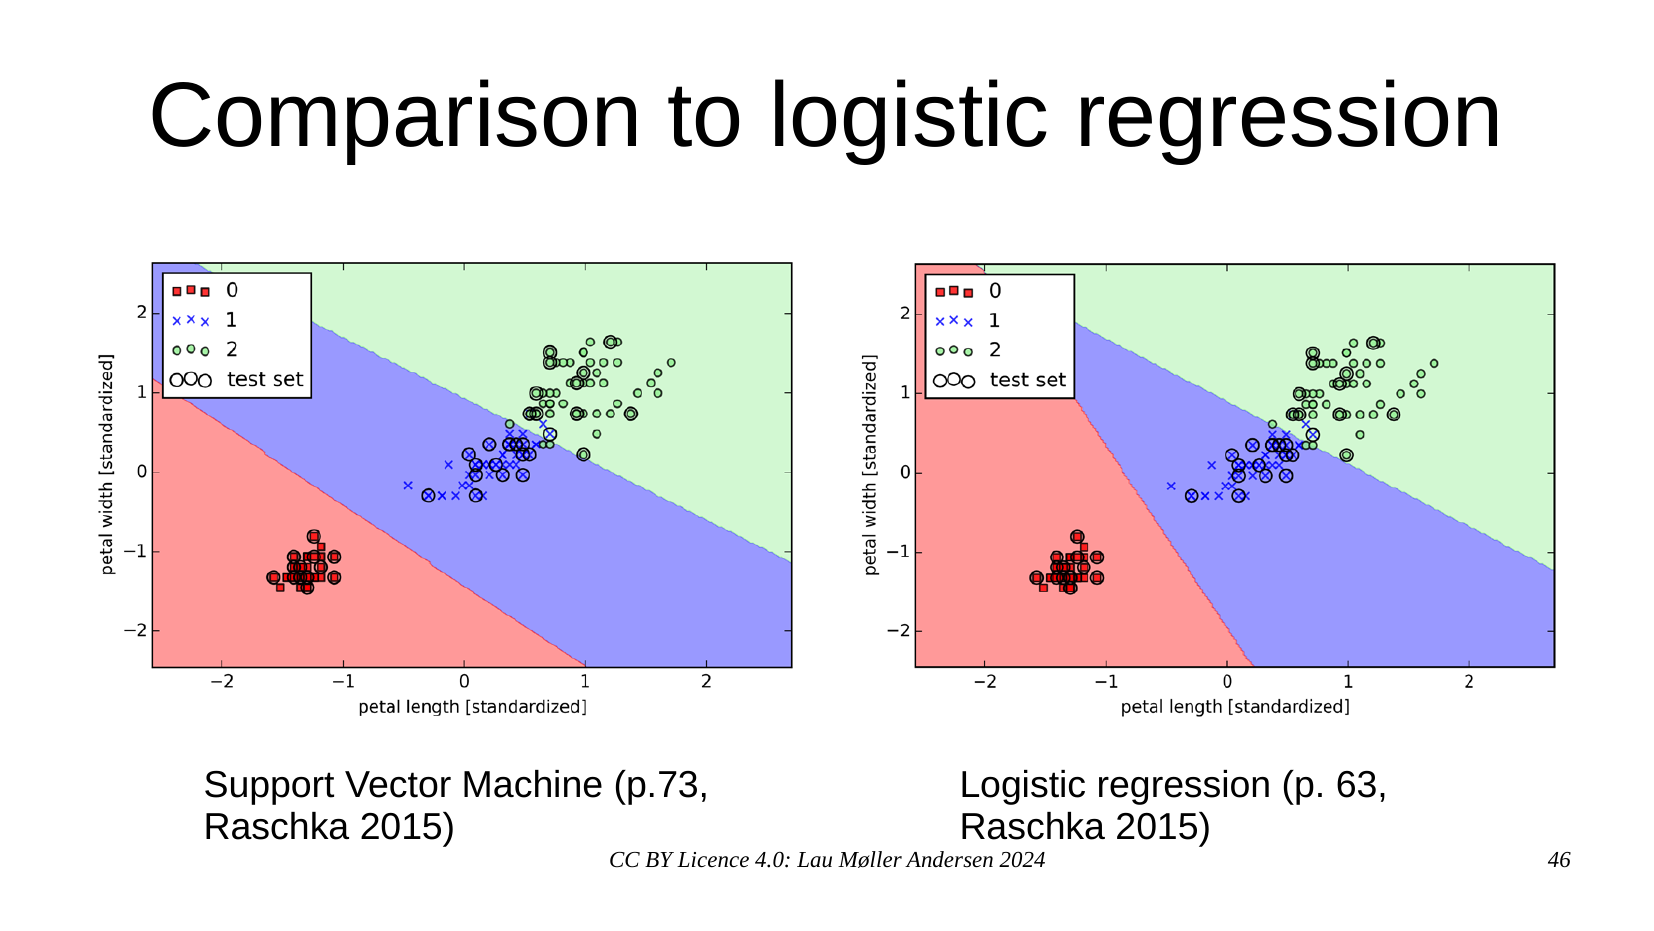

# Comparison to logistic regression
Support Vector Machine (p.73,
Raschka 2015)
Logistic regression (p. 63,
Raschka 2015)
CC BY Licence 4.0: Lau Møller Andersen 2024
46